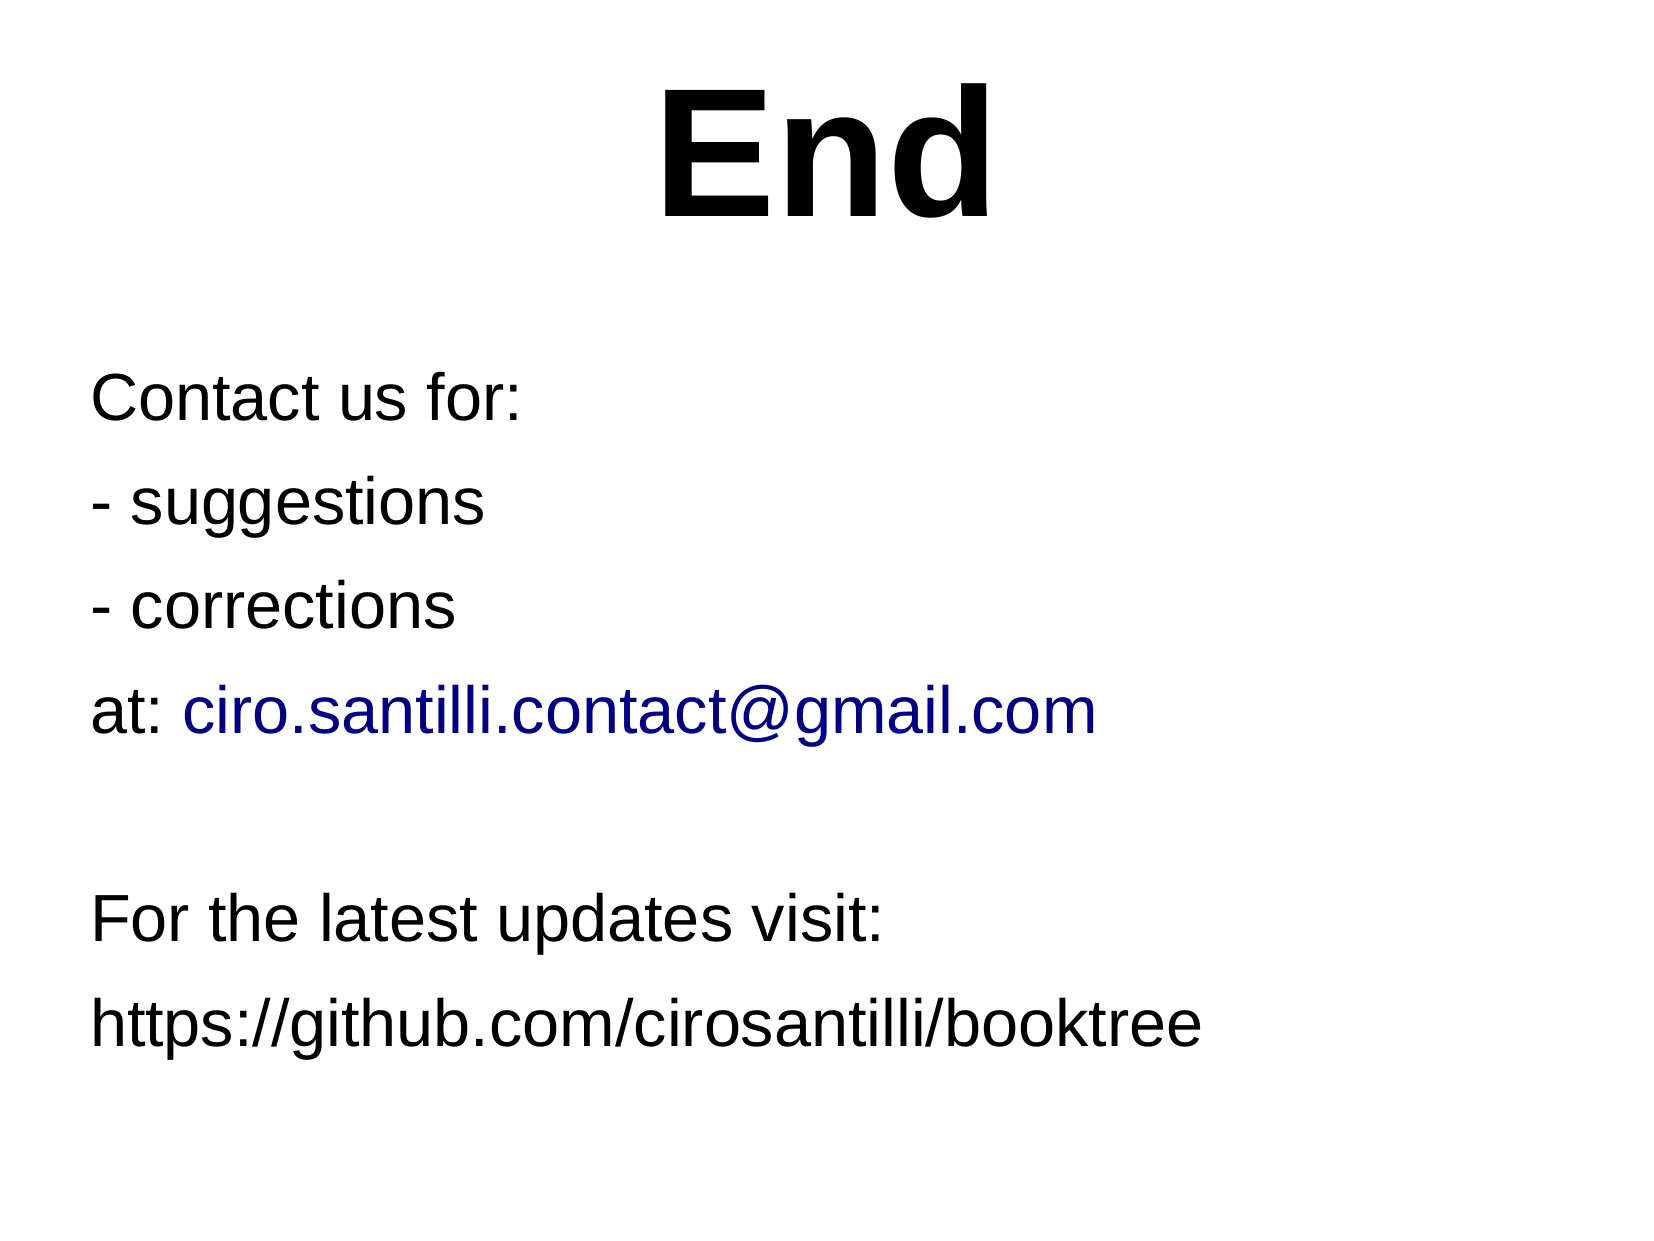

# End
Contact us for:
- suggestions
- corrections
at: ciro.santilli.contact@gmail.com
For the latest updates visit:
https://github.com/cirosantilli/booktree